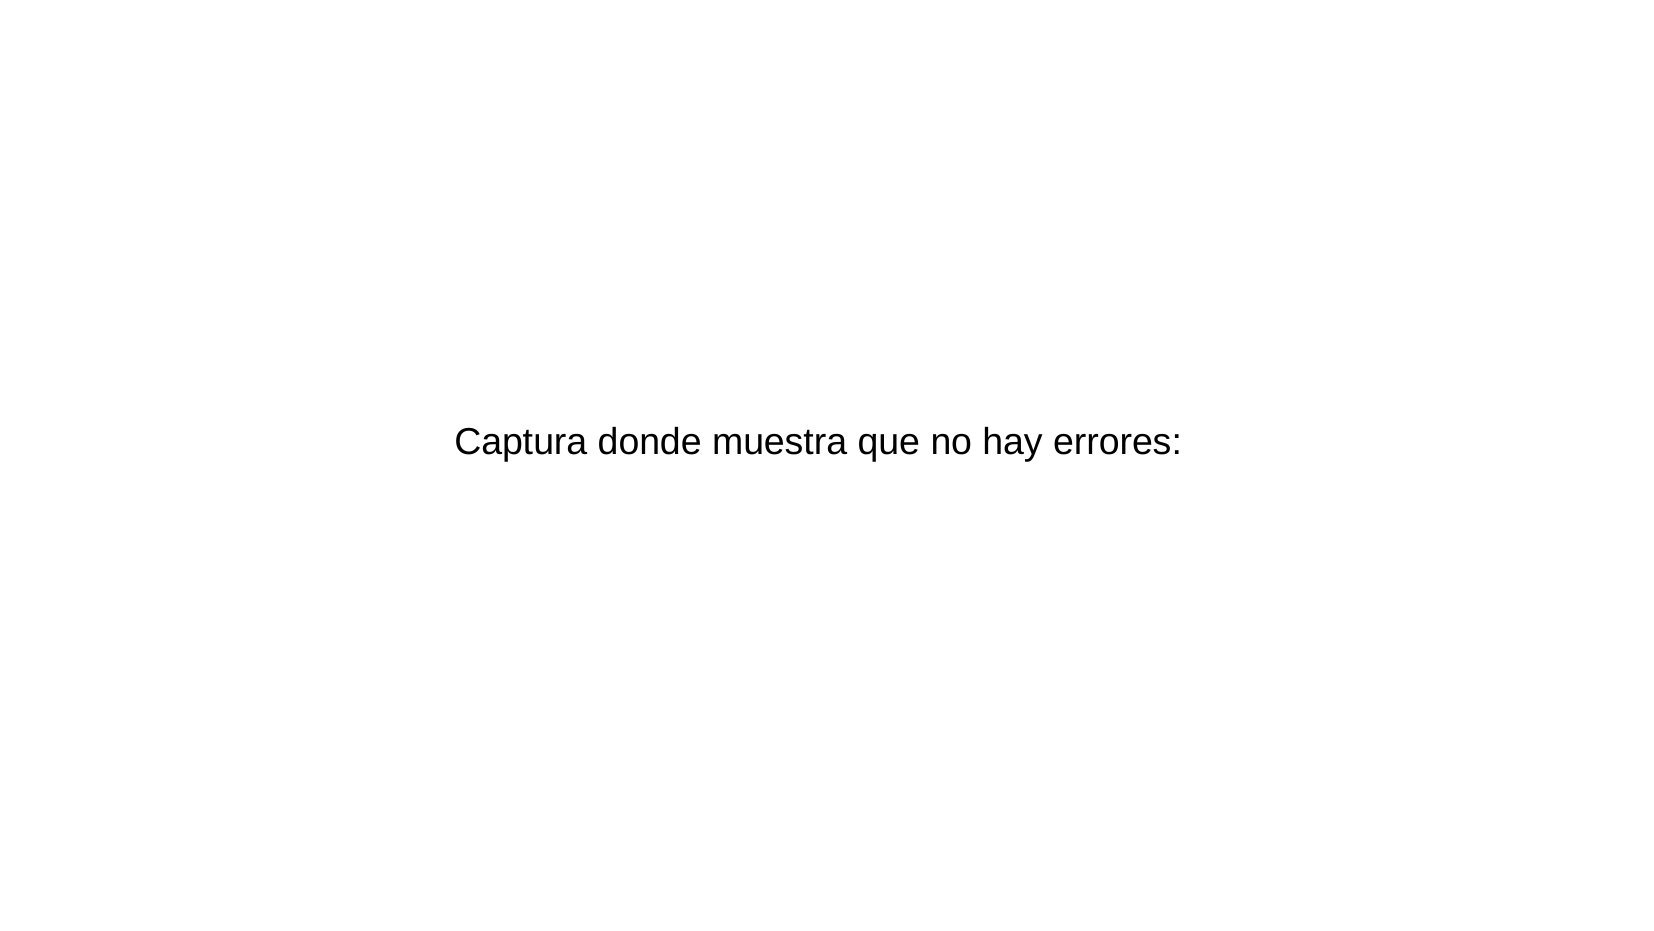

Captura donde muestra que no hay errores: